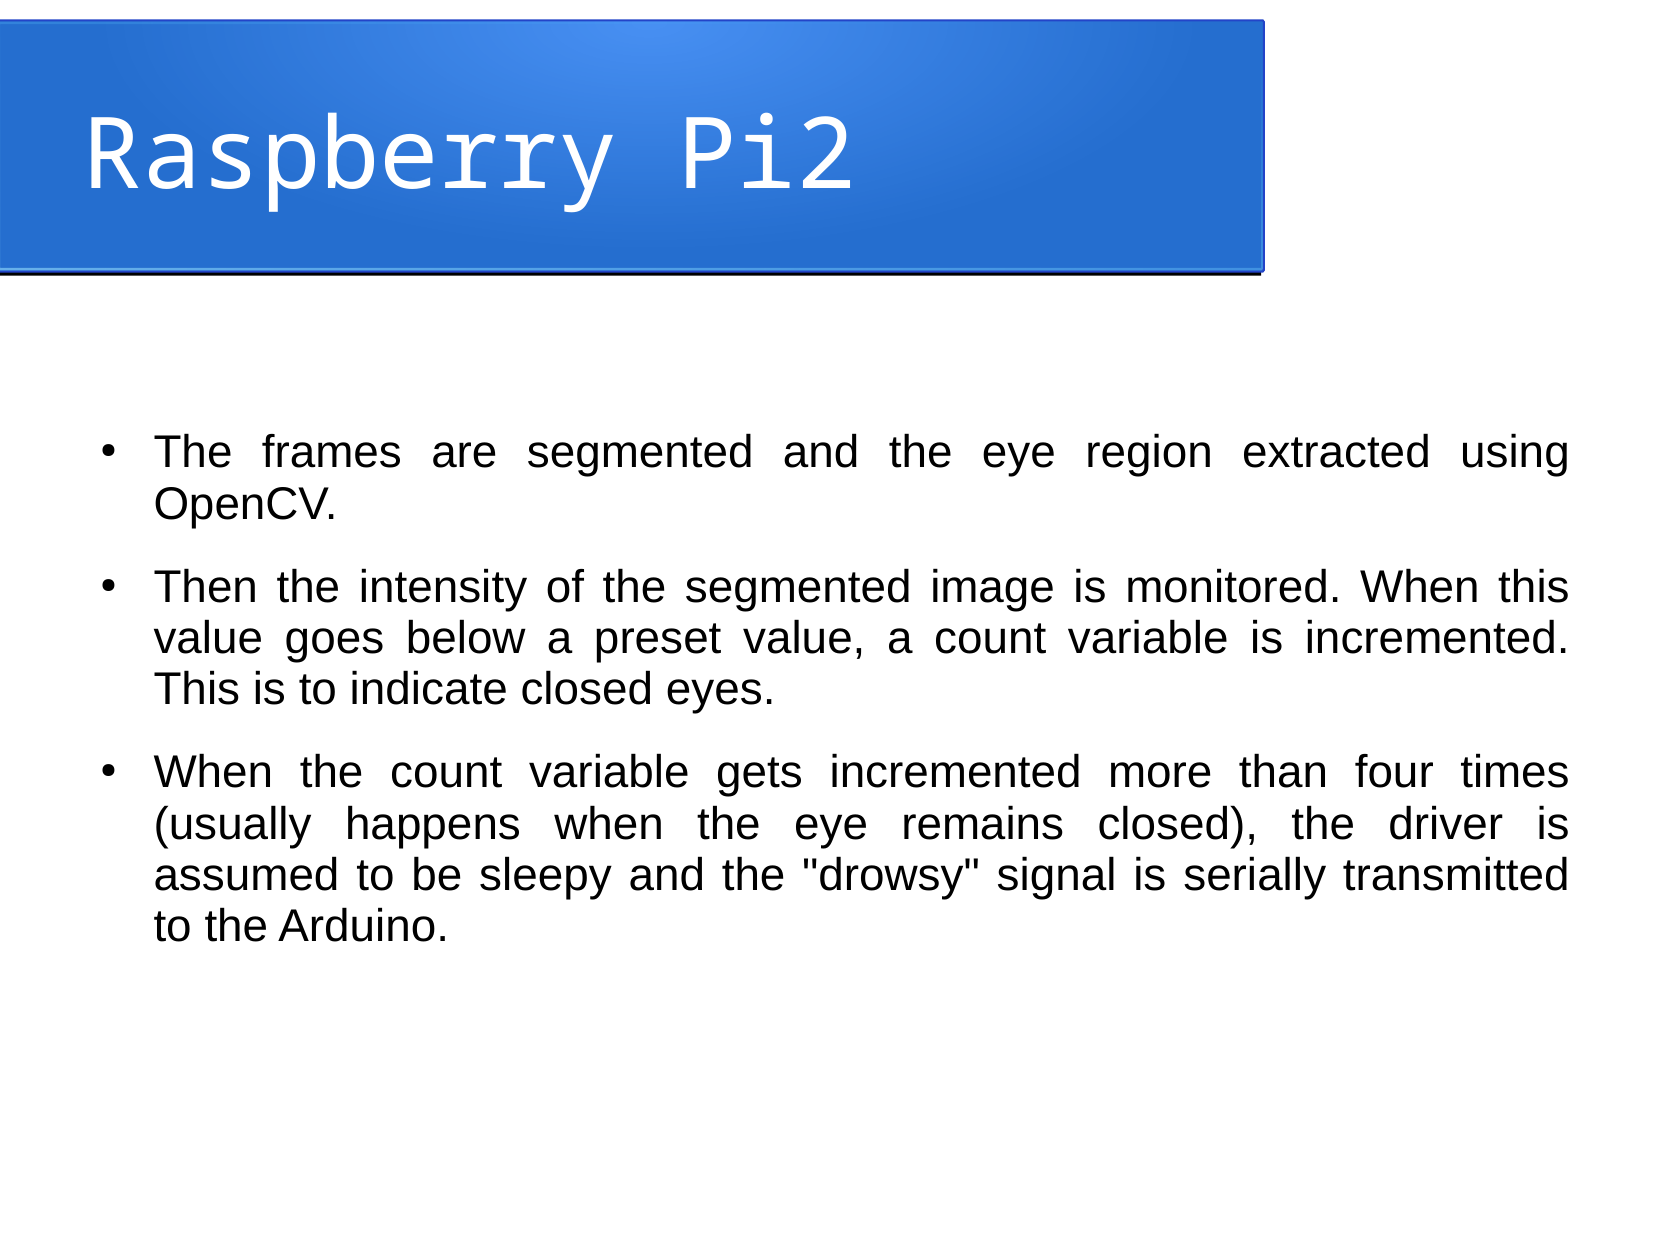

# Raspberry Pi2
The frames are segmented and the eye region extracted using OpenCV.
Then the intensity of the segmented image is monitored. When this value goes below a preset value, a count variable is incremented. This is to indicate closed eyes.
When the count variable gets incremented more than four times (usually happens when the eye remains closed), the driver is assumed to be sleepy and the "drowsy" signal is serially transmitted to the Arduino.